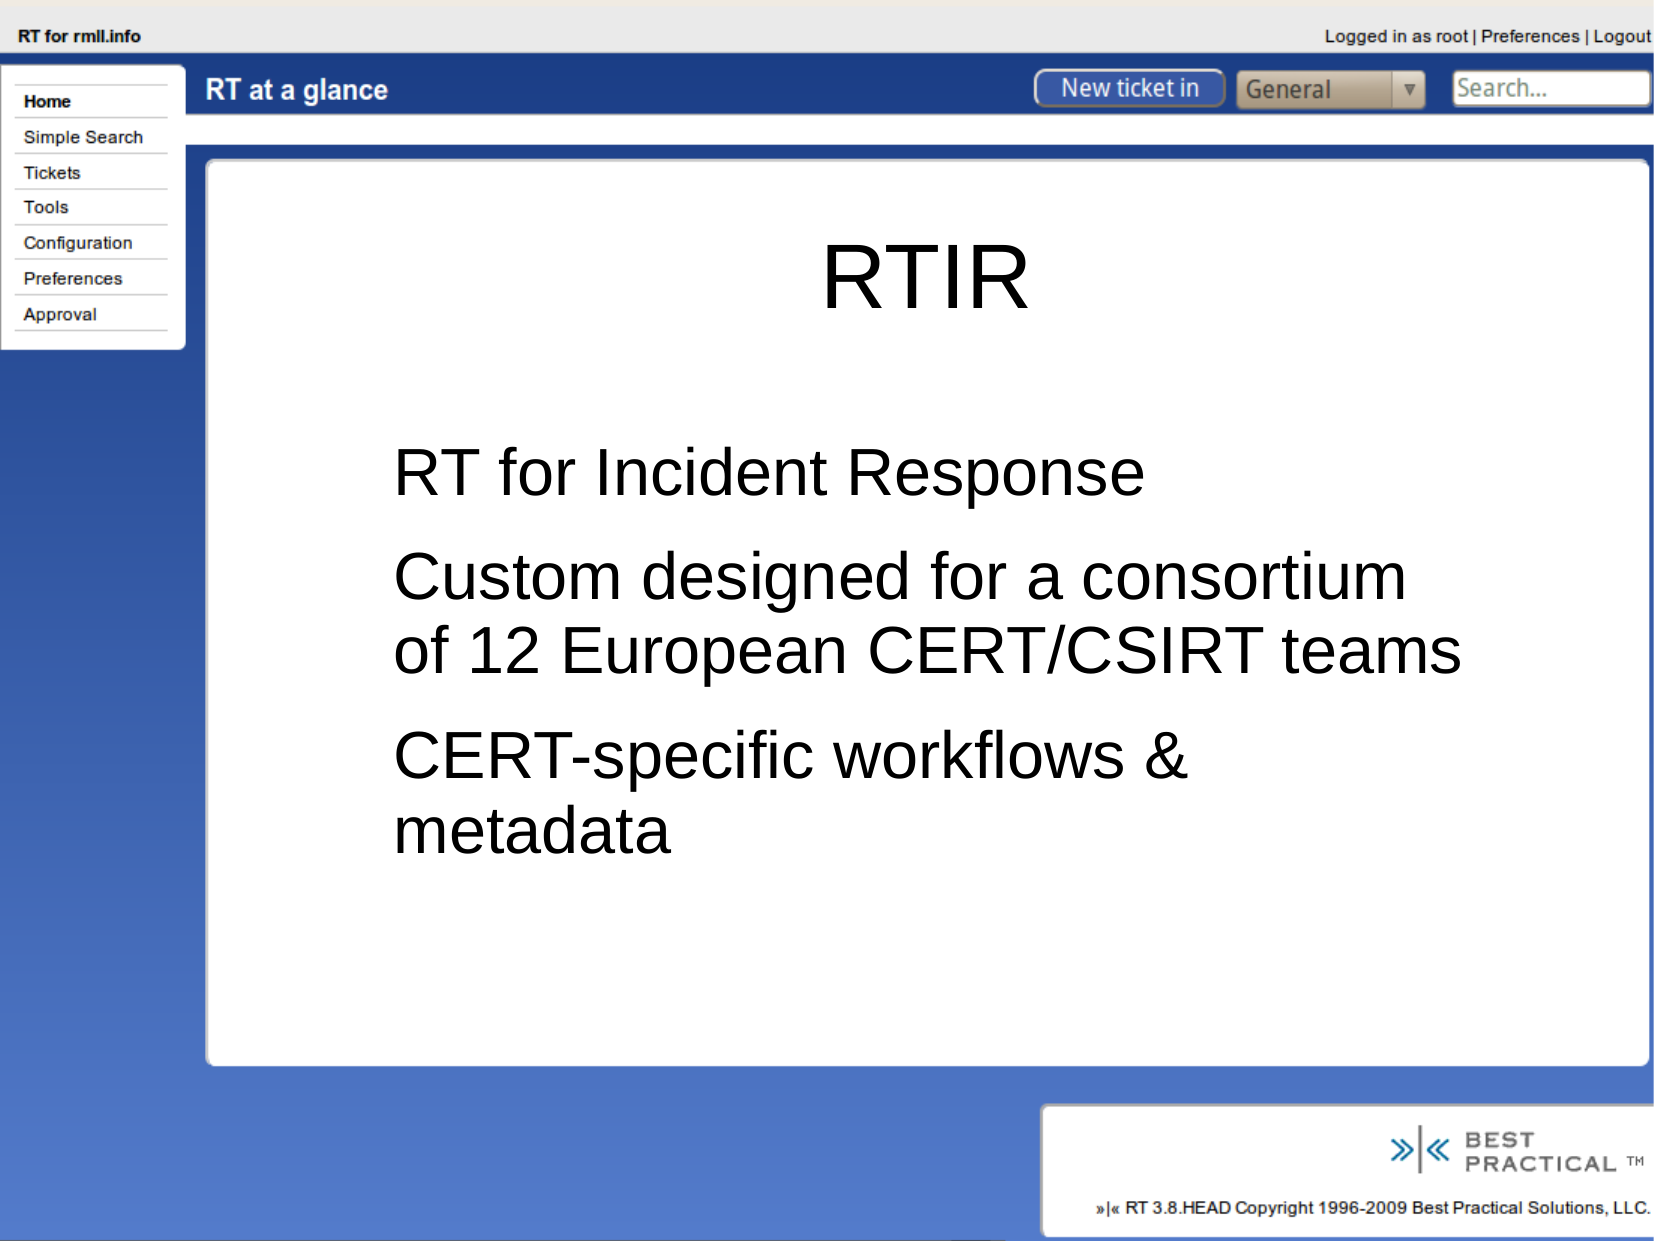

# RTIR
RT for Incident Response
Custom designed for a consortium of 12 European CERT/CSIRT teams
CERT-specific workflows & metadata